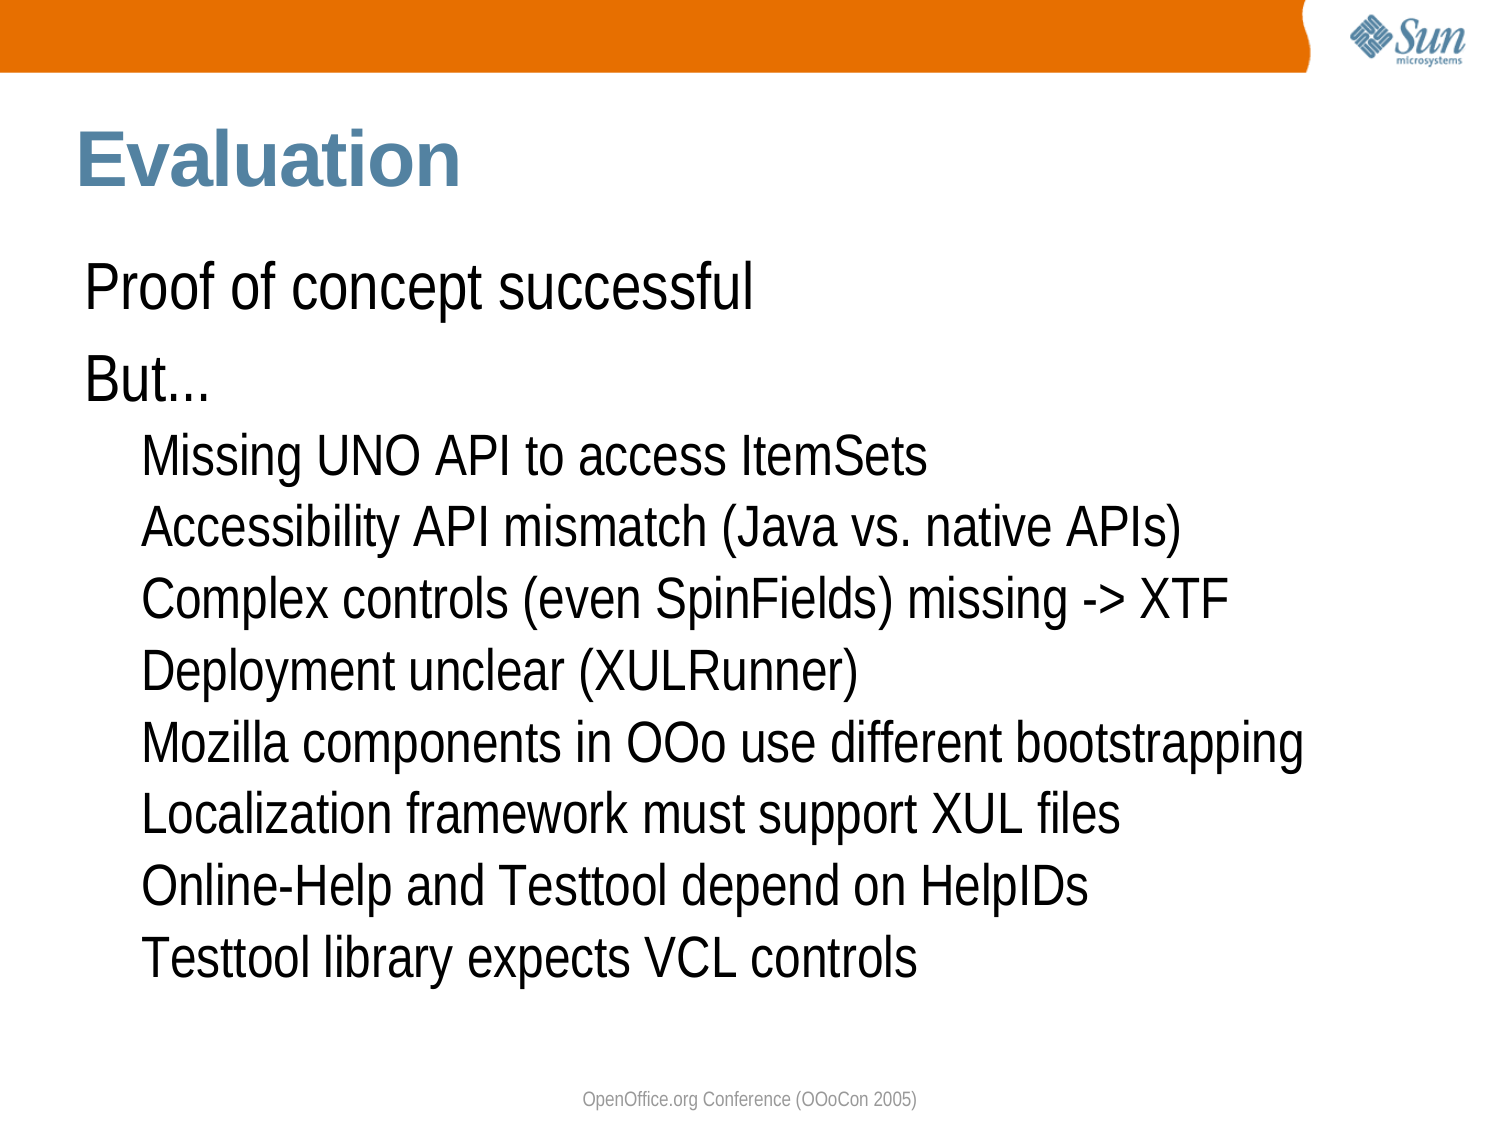

# Evaluation
Proof of concept successful
But...
Missing UNO API to access ItemSets
Accessibility API mismatch (Java vs. native APIs)
Complex controls (even SpinFields) missing -> XTF
Deployment unclear (XULRunner)
Mozilla components in OOo use different bootstrapping
Localization framework must support XUL files
Online-Help and Testtool depend on HelpIDs
Testtool library expects VCL controls